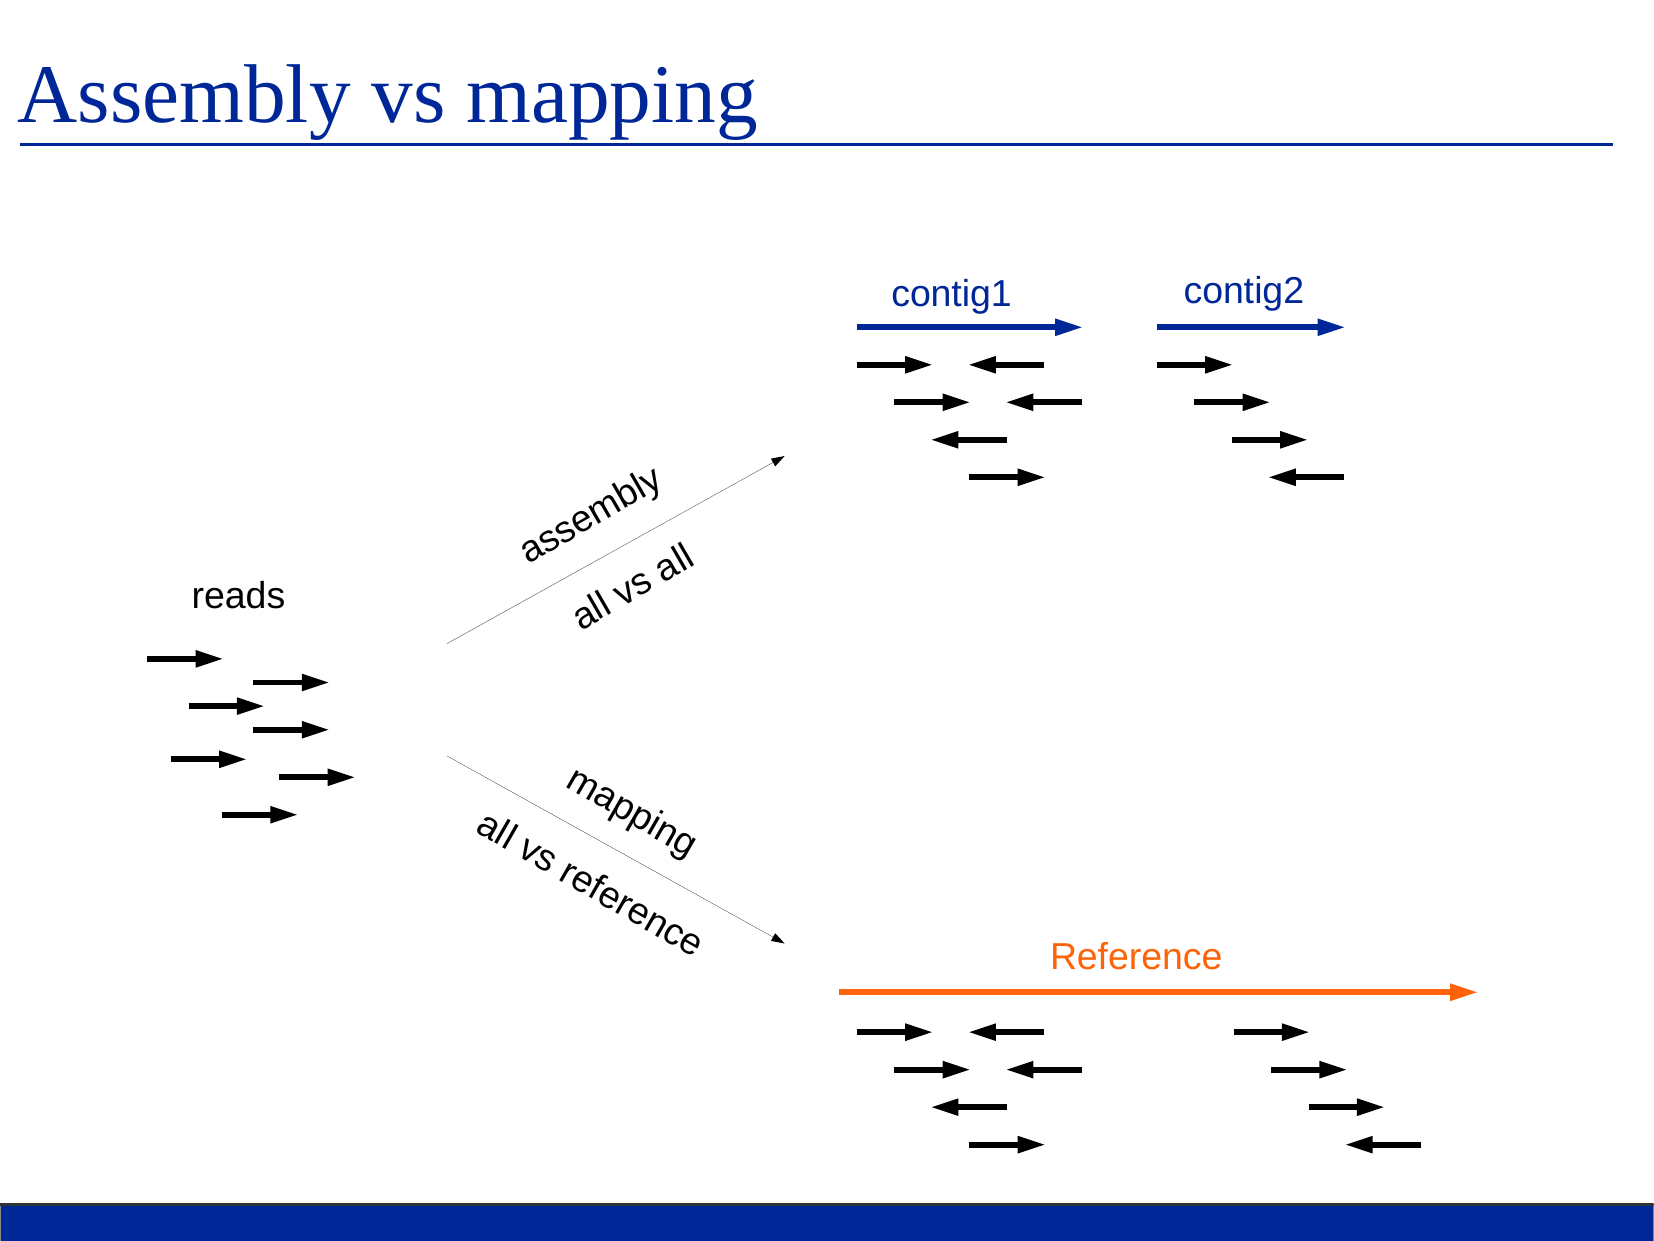

# Assembly vs mapping
contig2
contig1
assembly
all vs all
reads
mapping
all vs reference
Reference